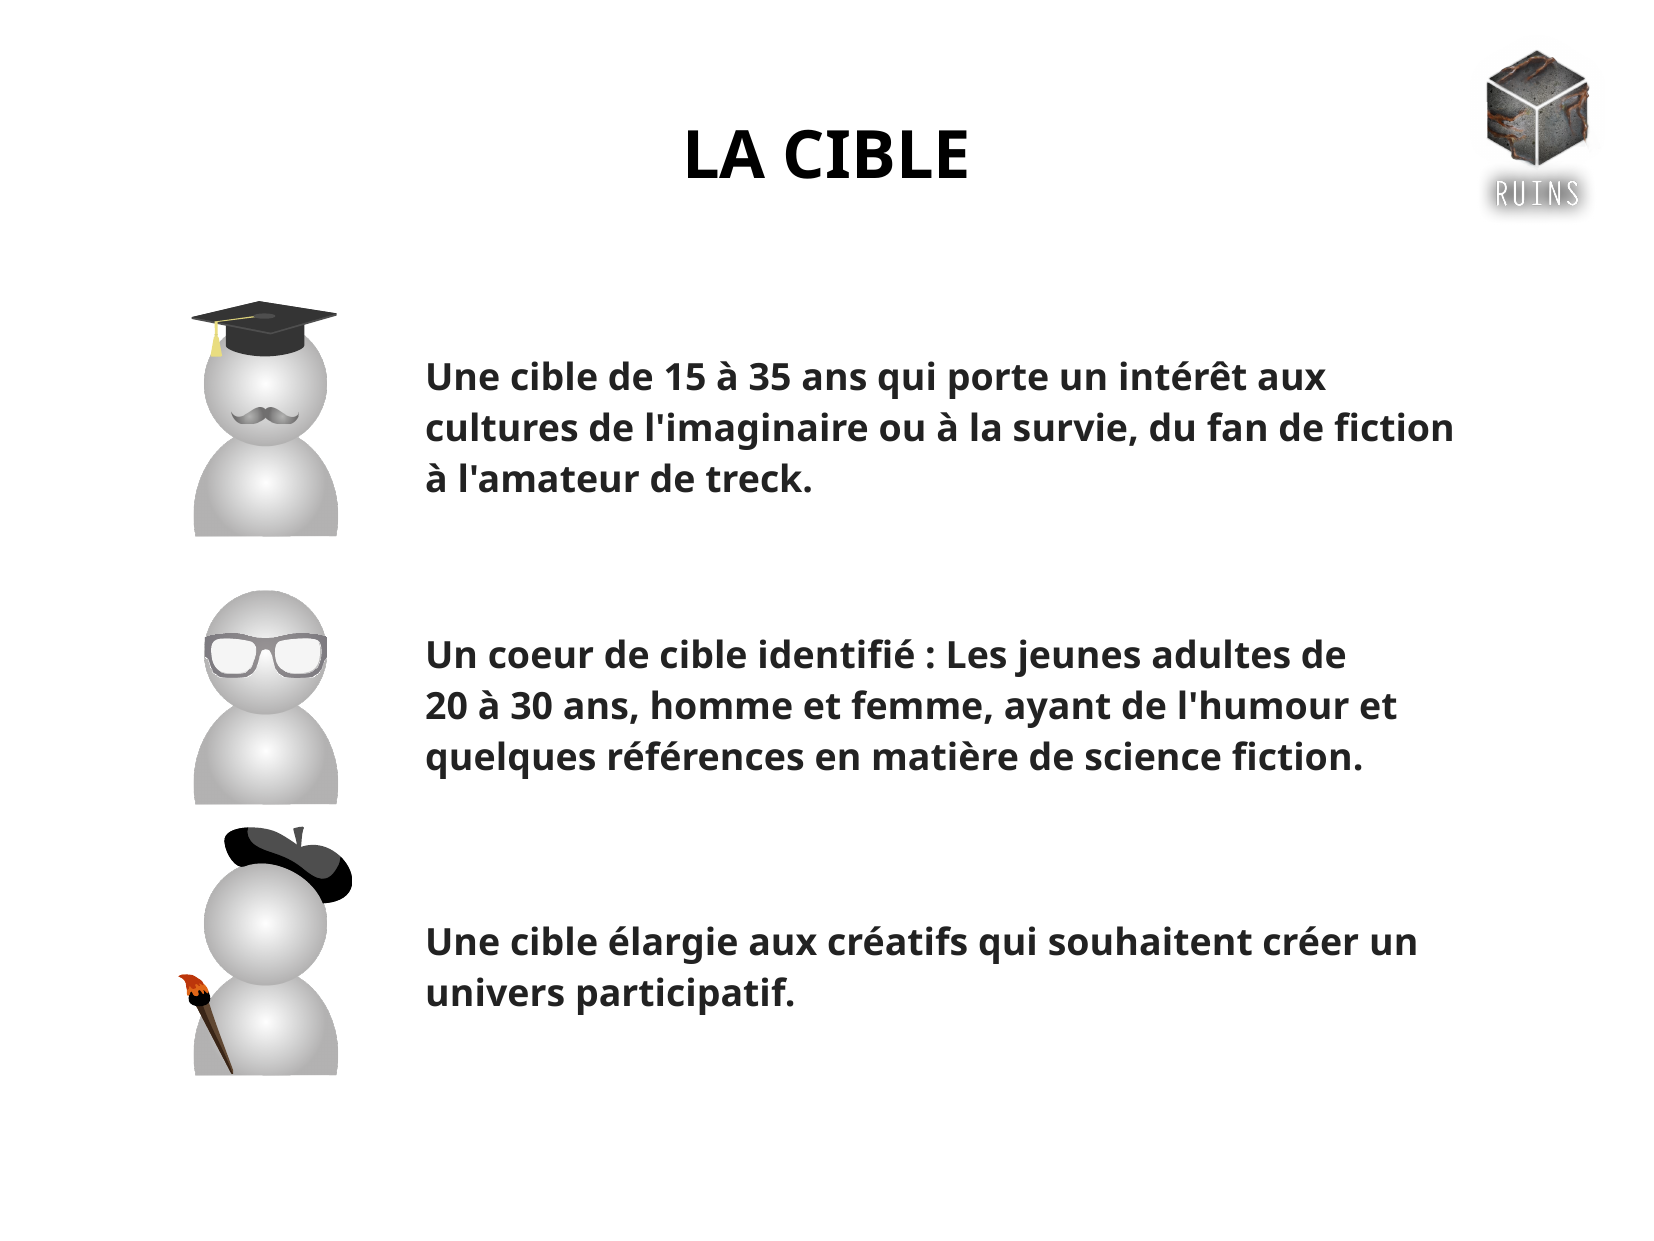

# LA CIBLE
Une cible de 15 à 35 ans qui porte un intérêt aux cultures de l'imaginaire ou à la survie, du fan de fiction à l'amateur de treck.
Un coeur de cible identifié : Les jeunes adultes de
20 à 30 ans, homme et femme, ayant de l'humour et quelques références en matière de science fiction.
Une cible élargie aux créatifs qui souhaitent créer un univers participatif.